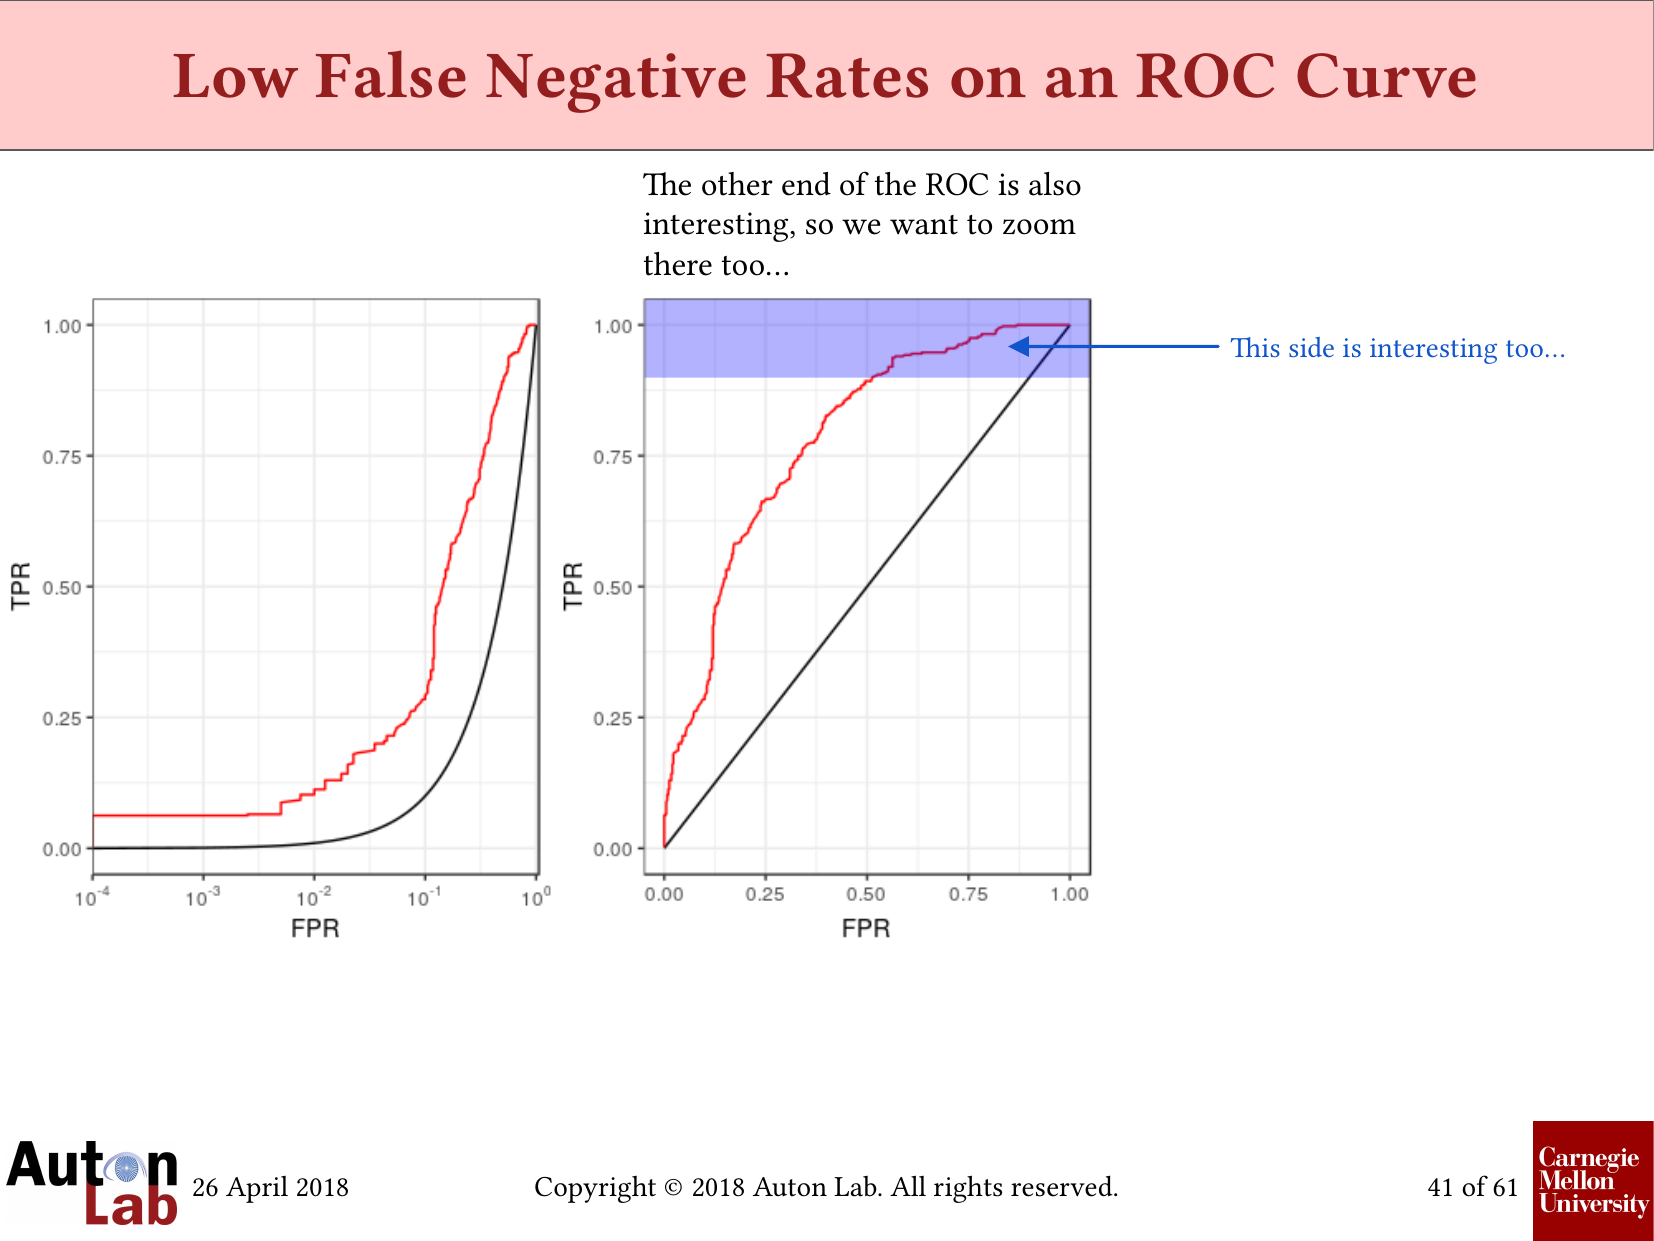

# Low False Negative Rates on an ROC Curve
The other end of the ROC is also interesting, so we want to zoom there too…
This side is interesting too…
26 April 2018
41